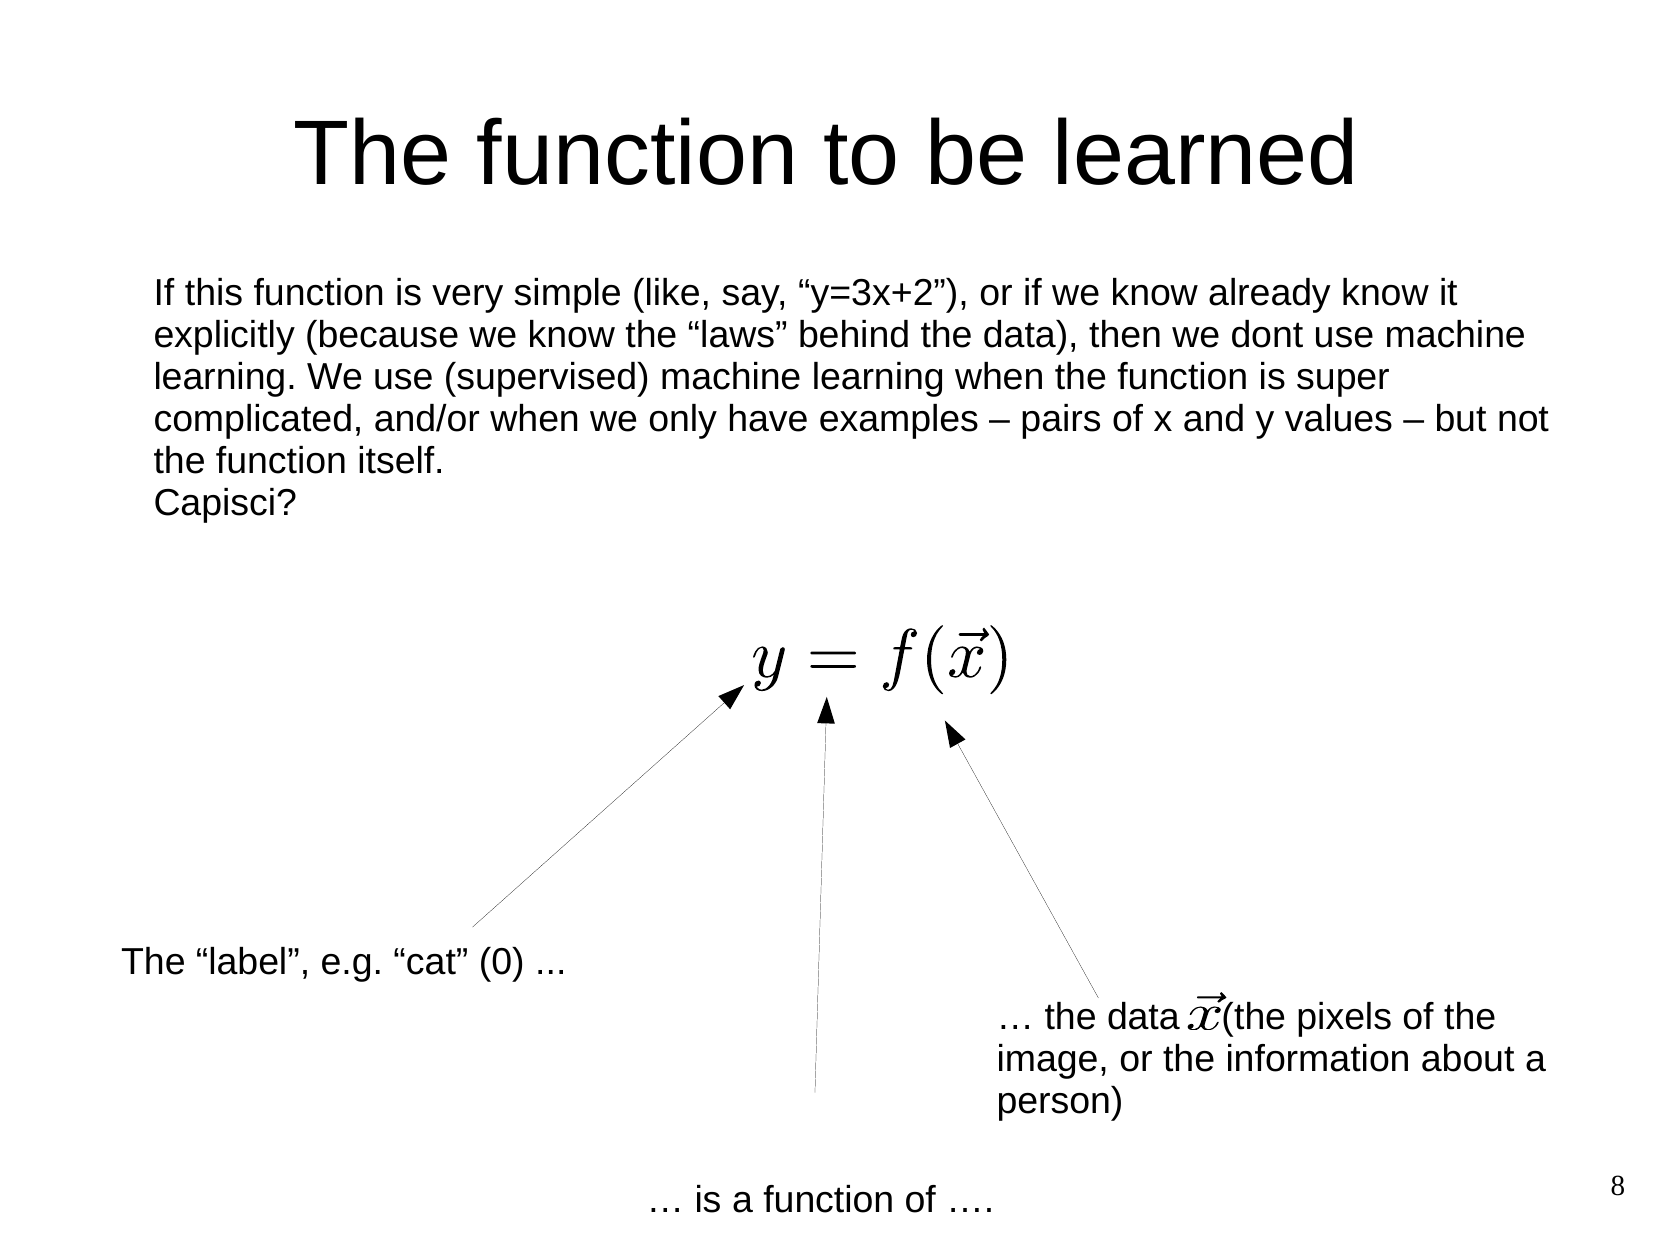

# The function to be learned
If this function is very simple (like, say, “y=3x+2”), or if we know already know it explicitly (because we know the “laws” behind the data), then we dont use machine learning. We use (supervised) machine learning when the function is super complicated, and/or when we only have examples – pairs of x and y values – but not the function itself.
Capisci?
The “label”, e.g. “cat” (0) ...
… the data (the pixels of the image, or the information about a person)
8
… is a function of ….